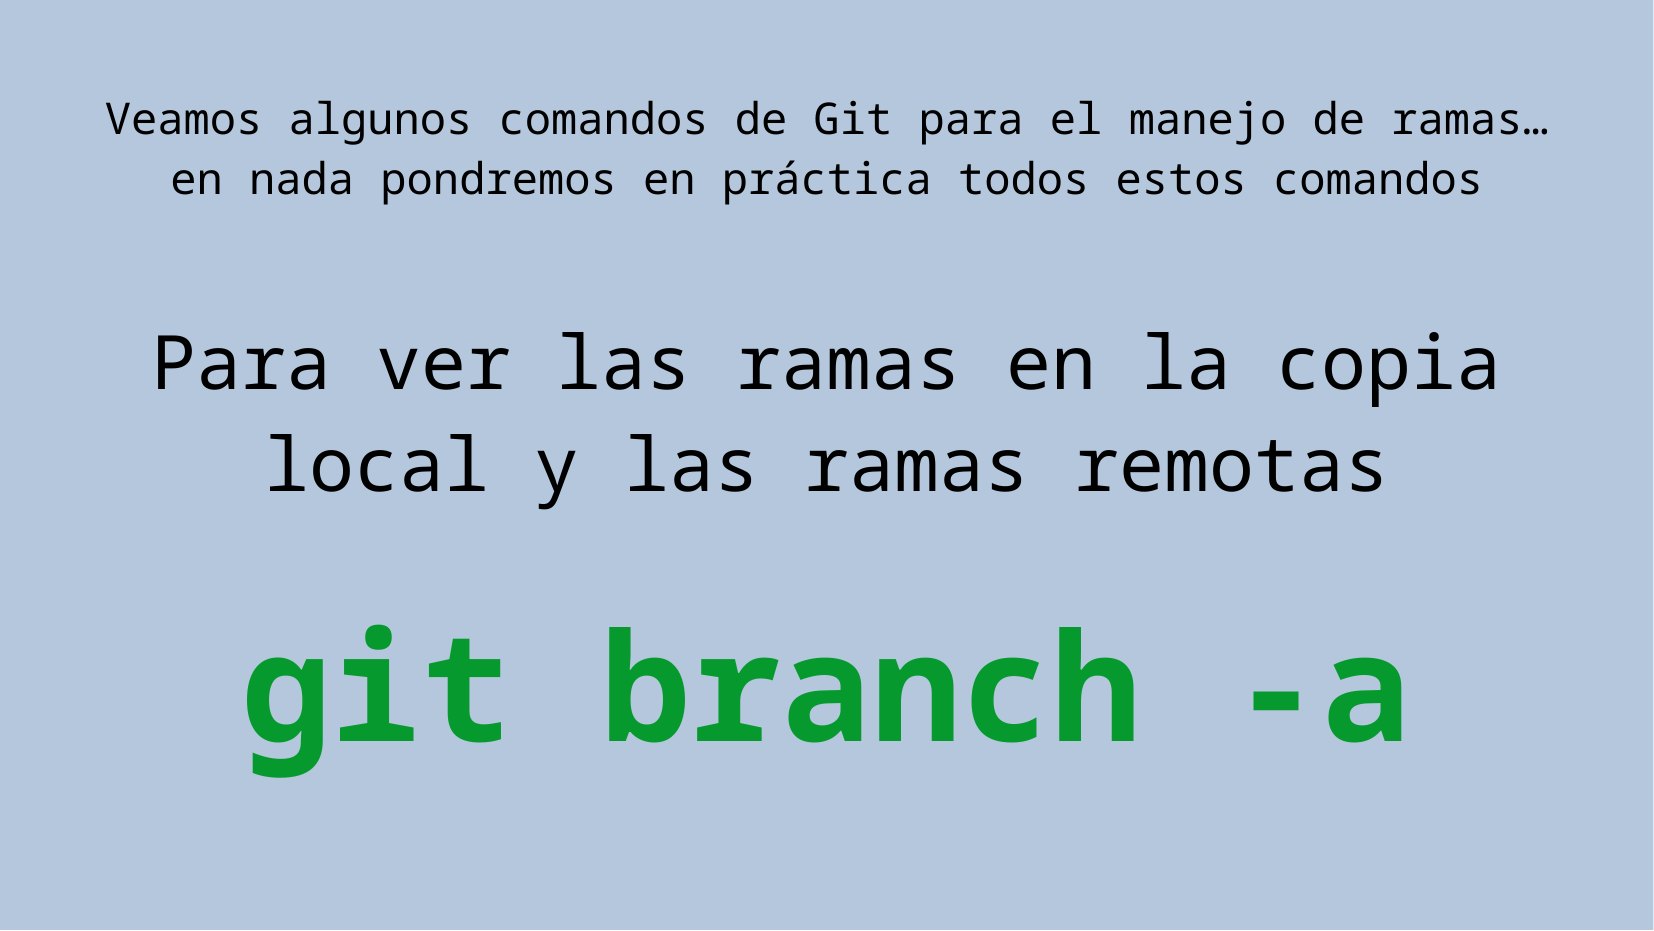

# Veamos algunos comandos de Git para el manejo de ramas… en nada pondremos en práctica todos estos comandos
Para ver las ramas en la copia local y las ramas remotas
git branch -a